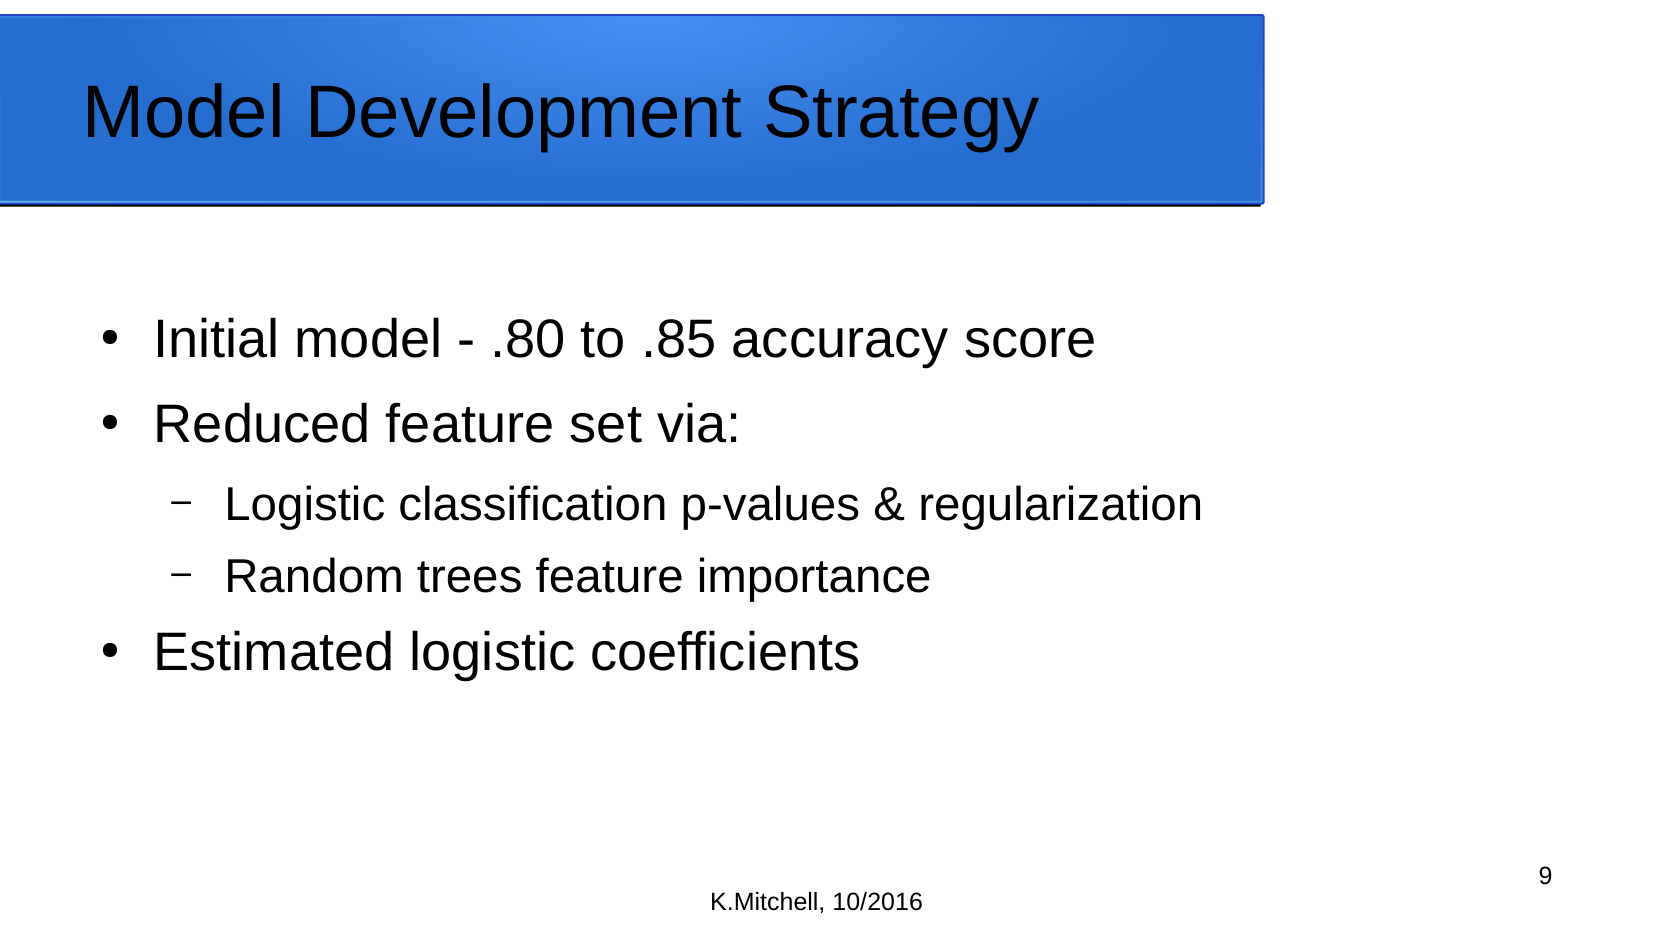

# Model Development Strategy
Initial model - .80 to .85 accuracy score
Reduced feature set via:
Logistic classification p-values & regularization
Random trees feature importance
Estimated logistic coefficients